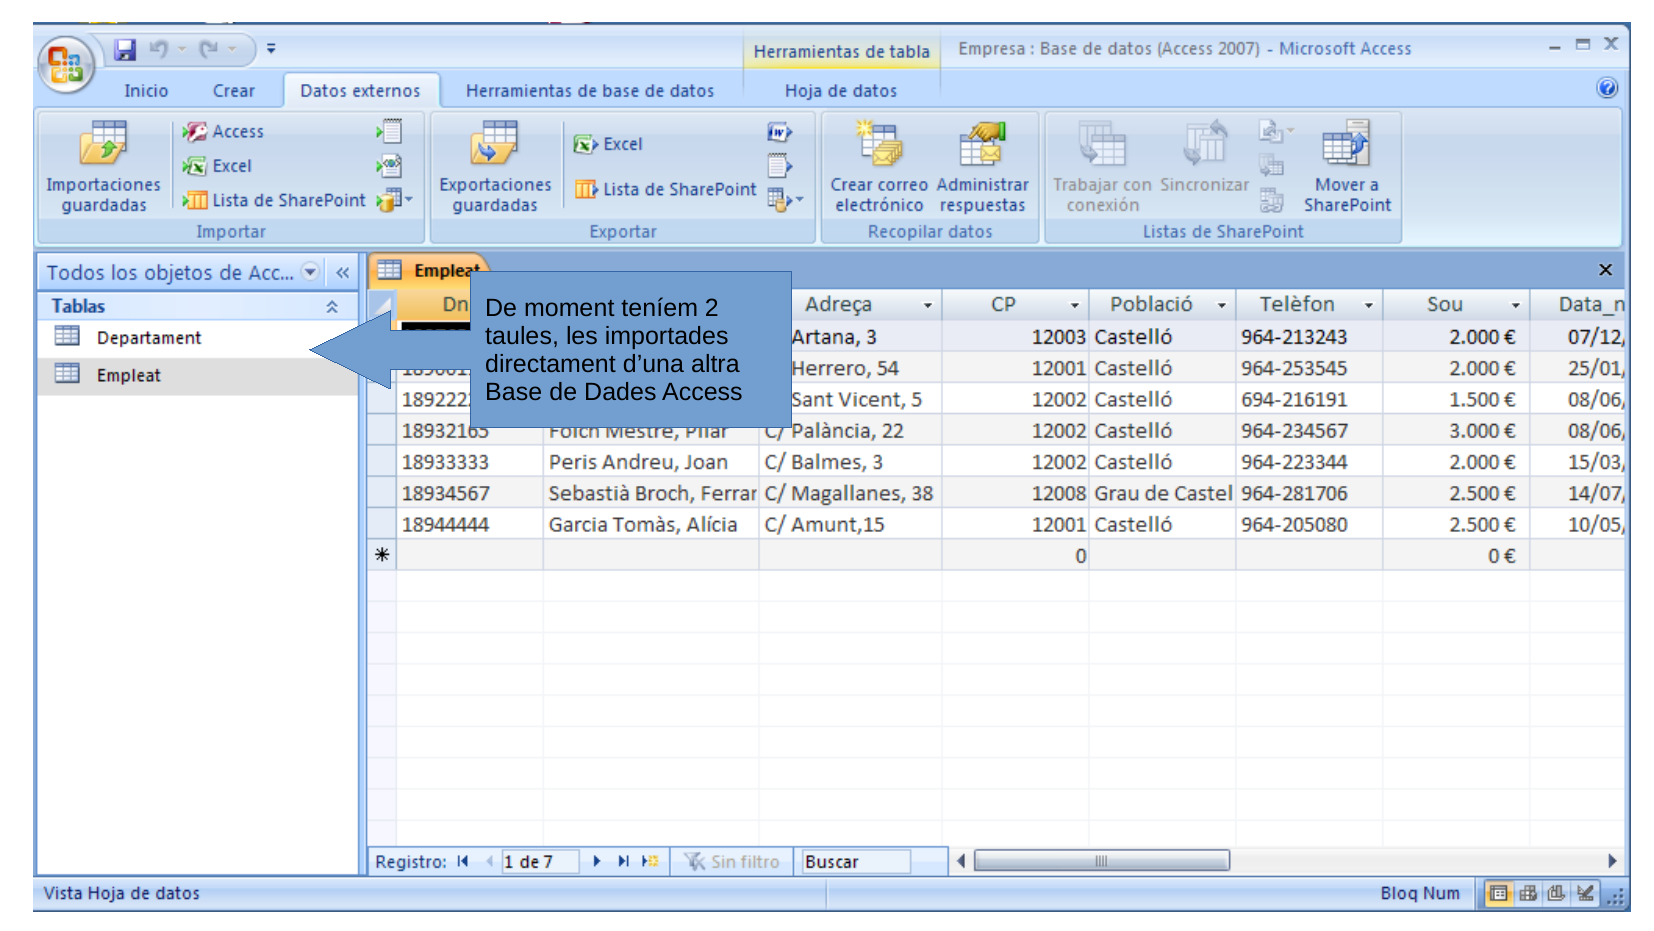

De moment teníem 2 taules, les importades directament d’una altra Base de Dades Access